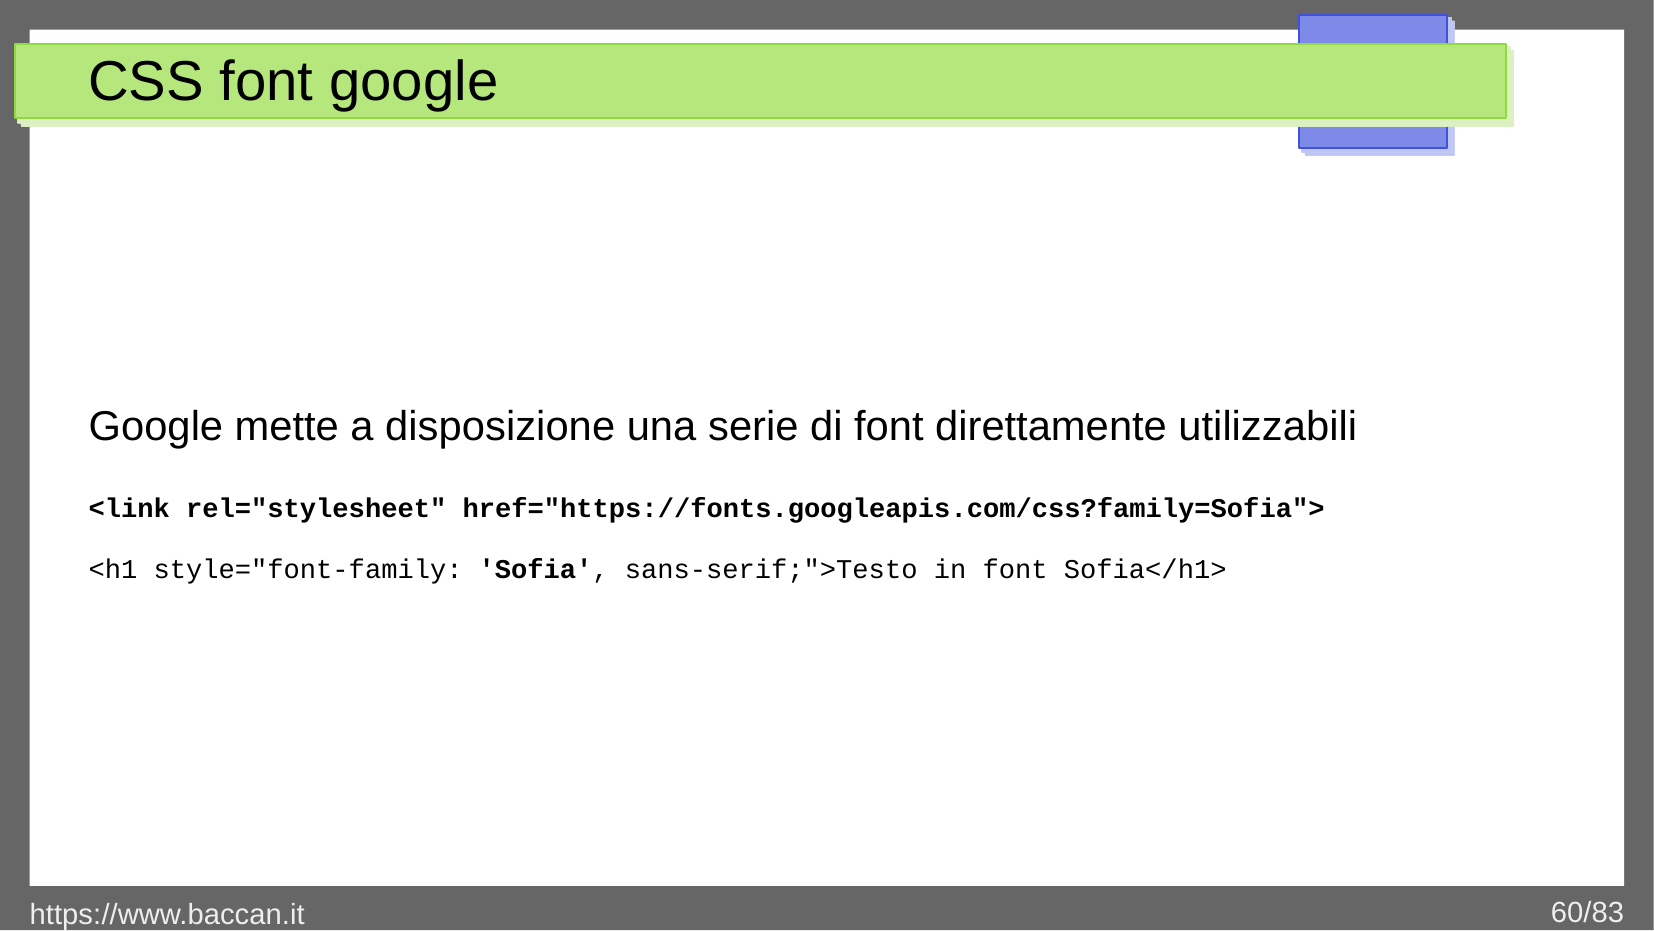

# CSS font google
Google mette a disposizione una serie di font direttamente utilizzabili
<link rel="stylesheet" href="https://fonts.googleapis.com/css?family=Sofia">
<h1 style="font-family: 'Sofia', sans-serif;">Testo in font Sofia</h1>
60
https://www.baccan.it